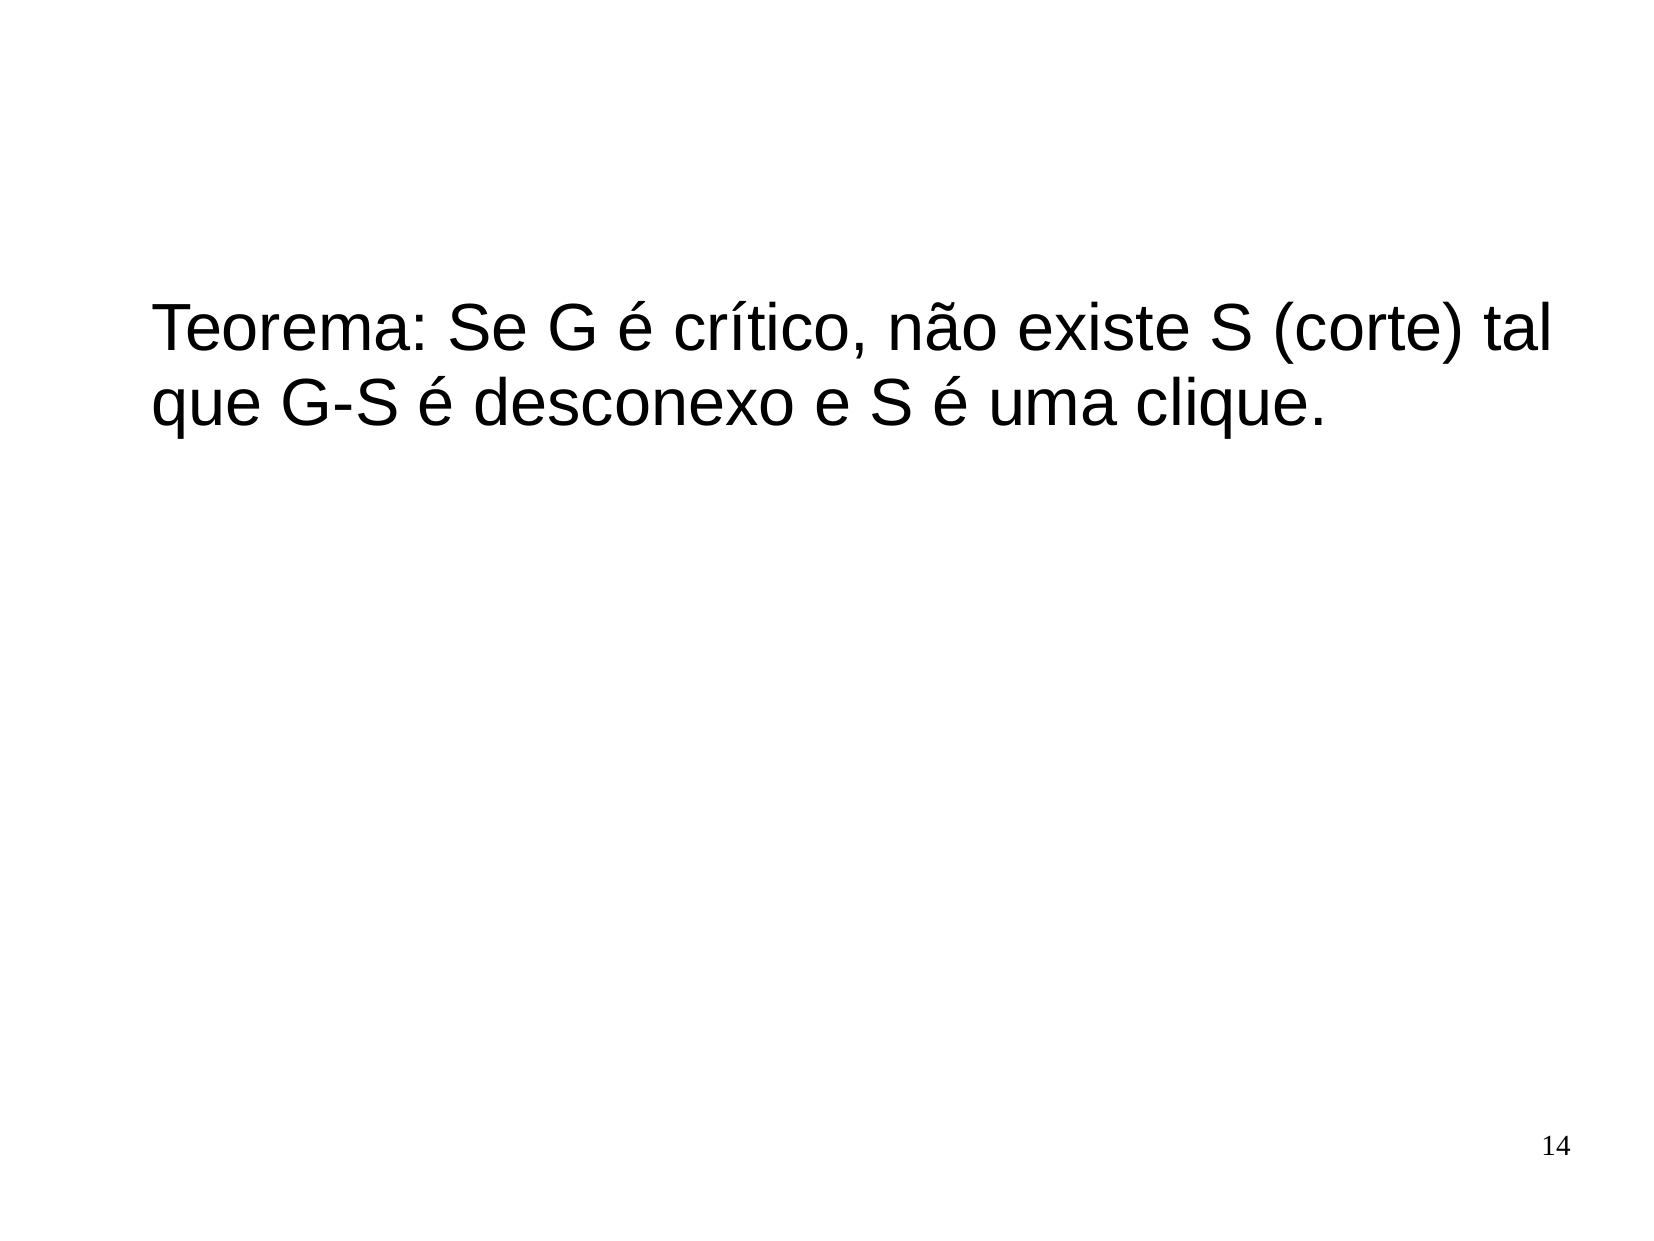

#
Teorema: Se G é crítico, não existe S (corte) tal que G-S é desconexo e S é uma clique.
14